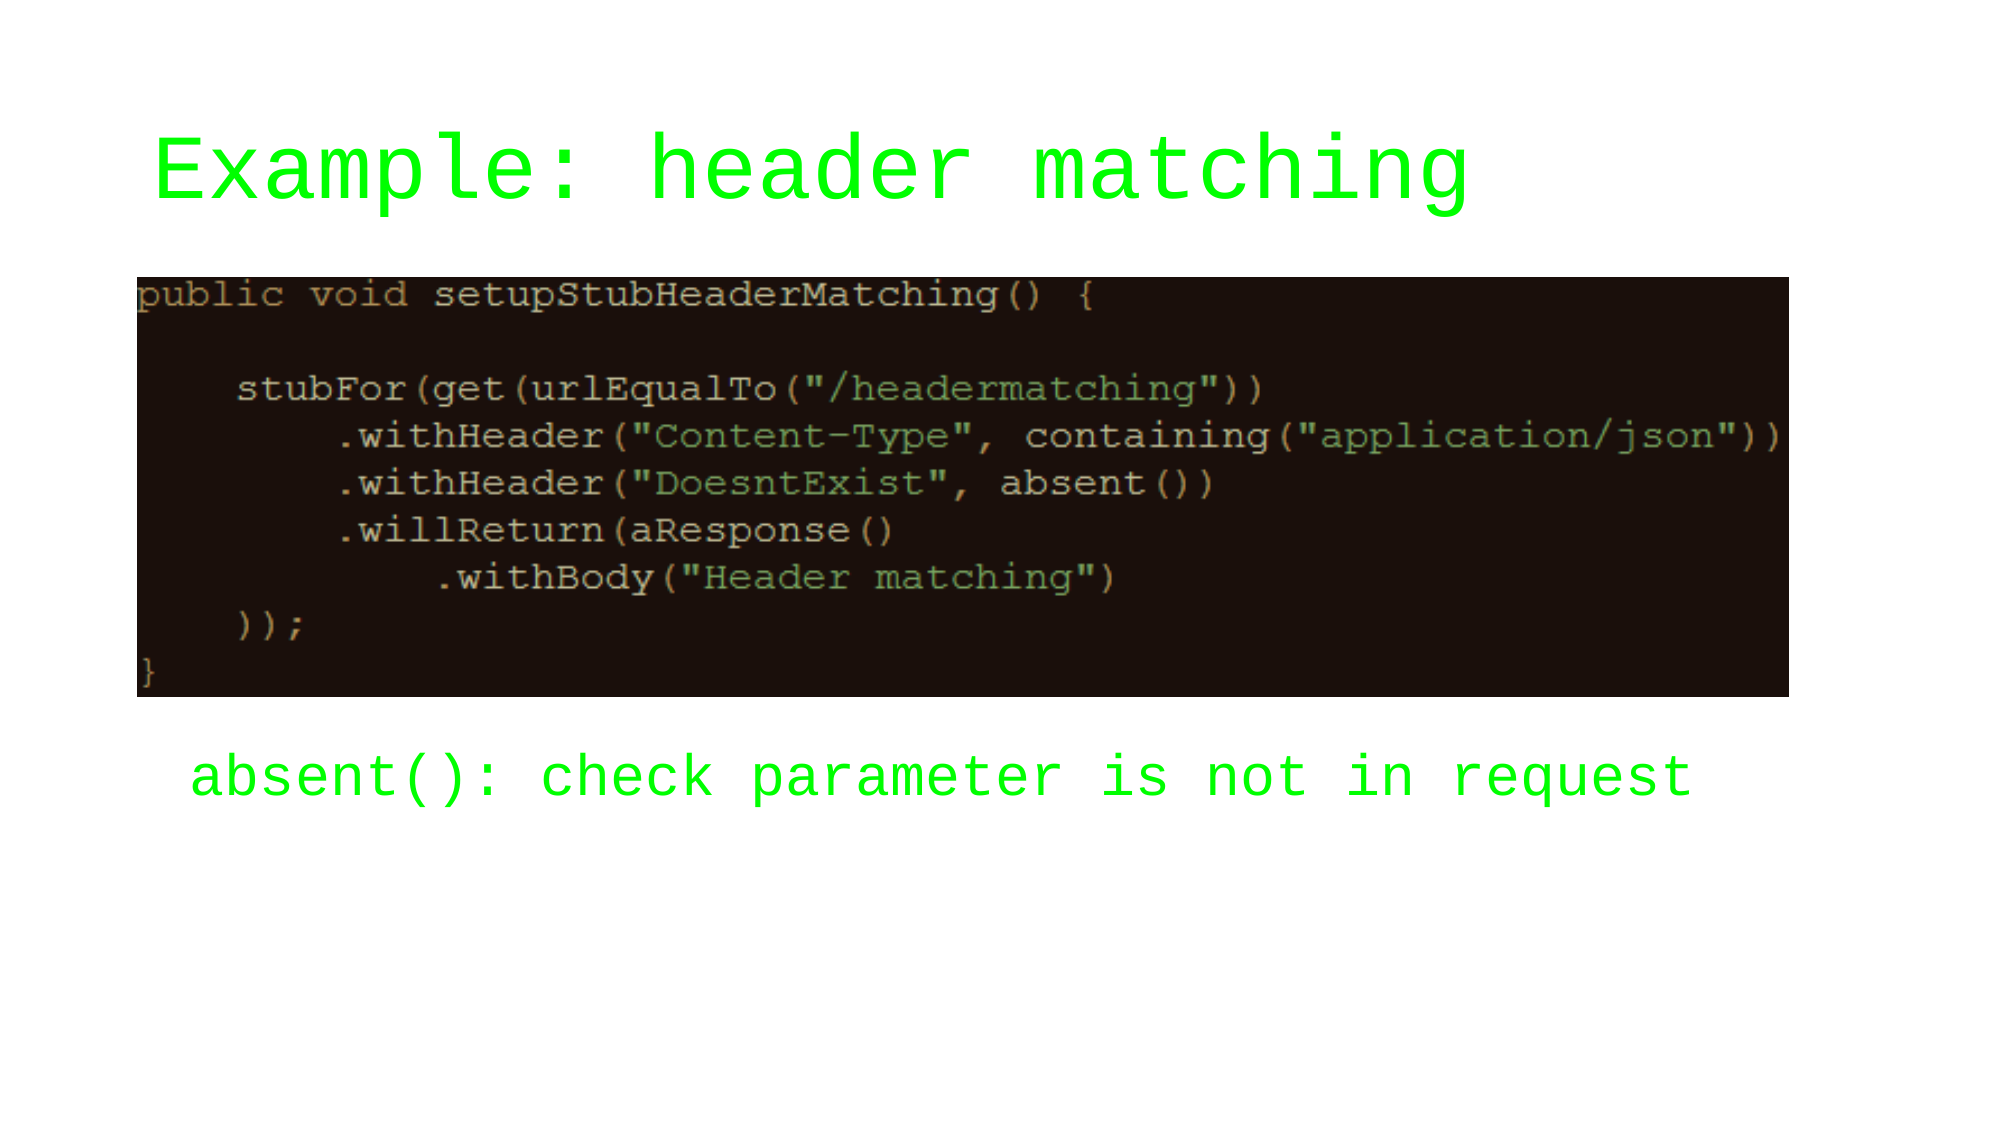

# Example: header matching
absent(): check parameter is not in request